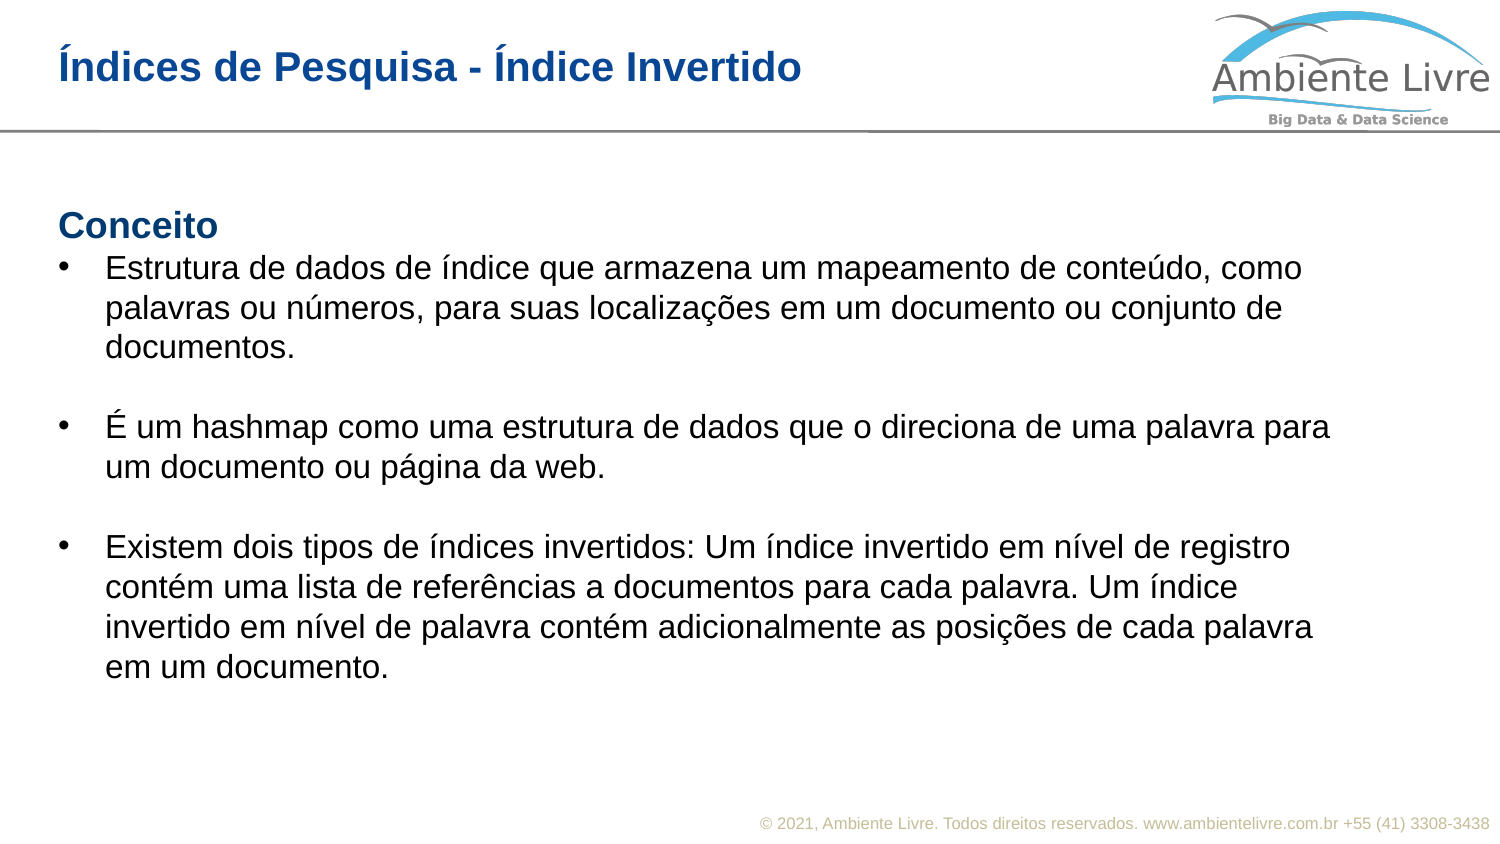

# Índices de Pesquisa - Índice Invertido
Conceito
Estrutura de dados de índice que armazena um mapeamento de conteúdo, como palavras ou números, para suas localizações em um documento ou conjunto de documentos.
É um hashmap como uma estrutura de dados que o direciona de uma palavra para um documento ou página da web.
Existem dois tipos de índices invertidos: Um índice invertido em nível de registro contém uma lista de referências a documentos para cada palavra. Um índice invertido em nível de palavra contém adicionalmente as posições de cada palavra em um documento.